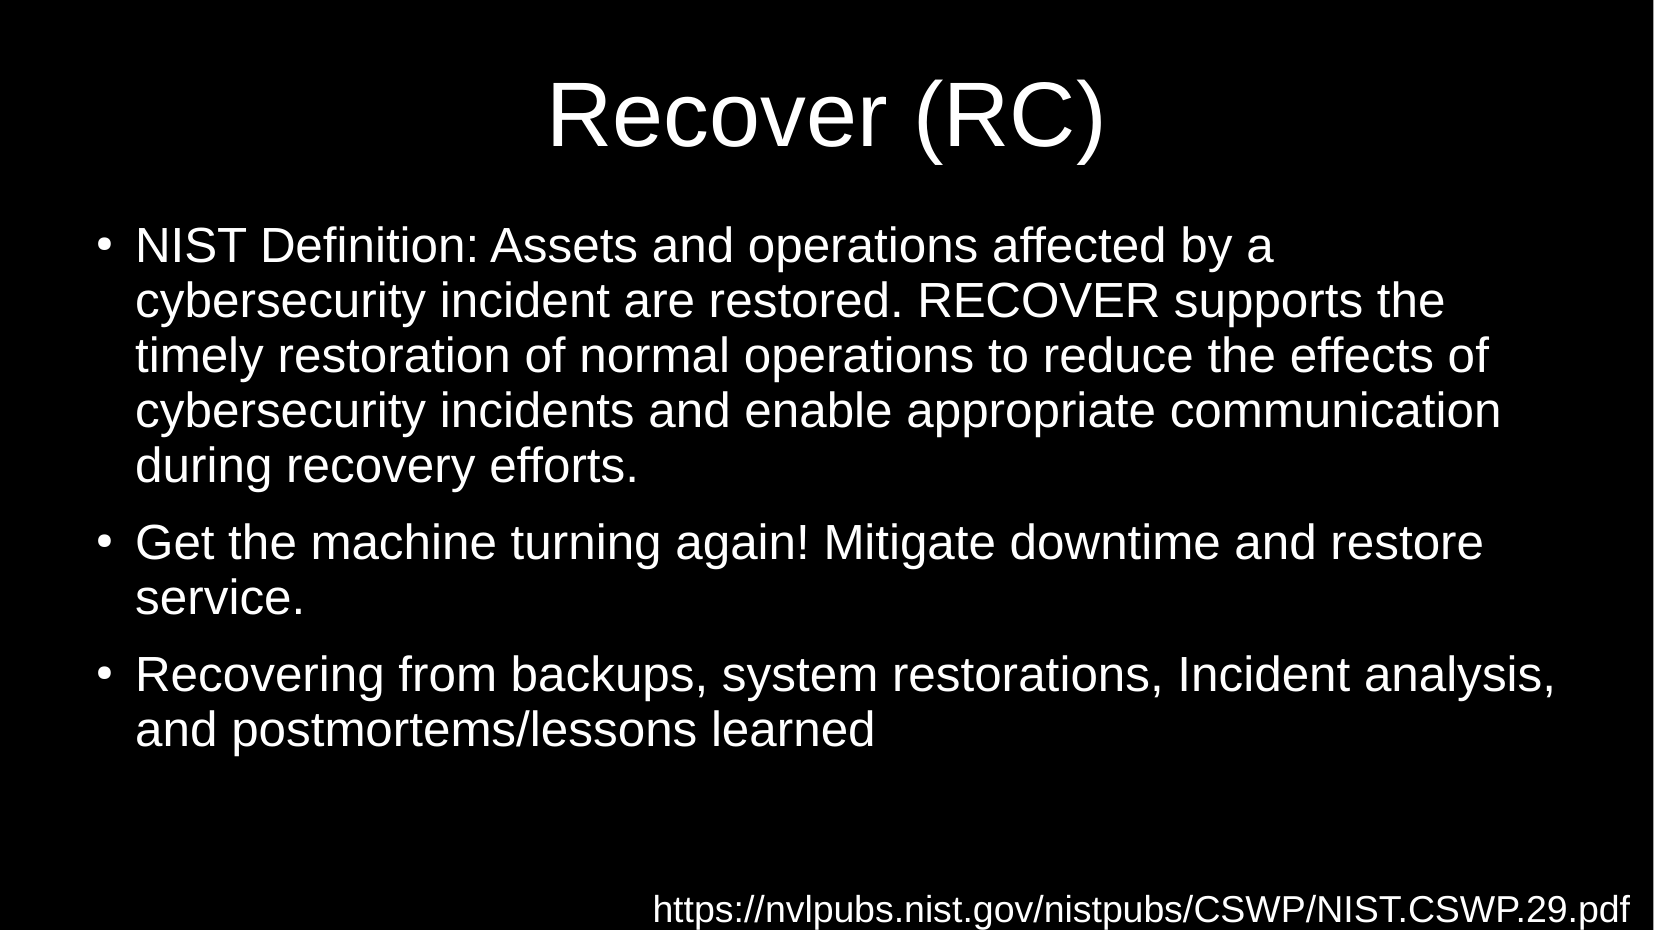

# Recover (RC)
NIST Definition: Assets and operations affected by a cybersecurity incident are restored. RECOVER supports the timely restoration of normal operations to reduce the effects of cybersecurity incidents and enable appropriate communication during recovery efforts.
Get the machine turning again! Mitigate downtime and restore service.
Recovering from backups, system restorations, Incident analysis, and postmortems/lessons learned
https://nvlpubs.nist.gov/nistpubs/CSWP/NIST.CSWP.29.pdf